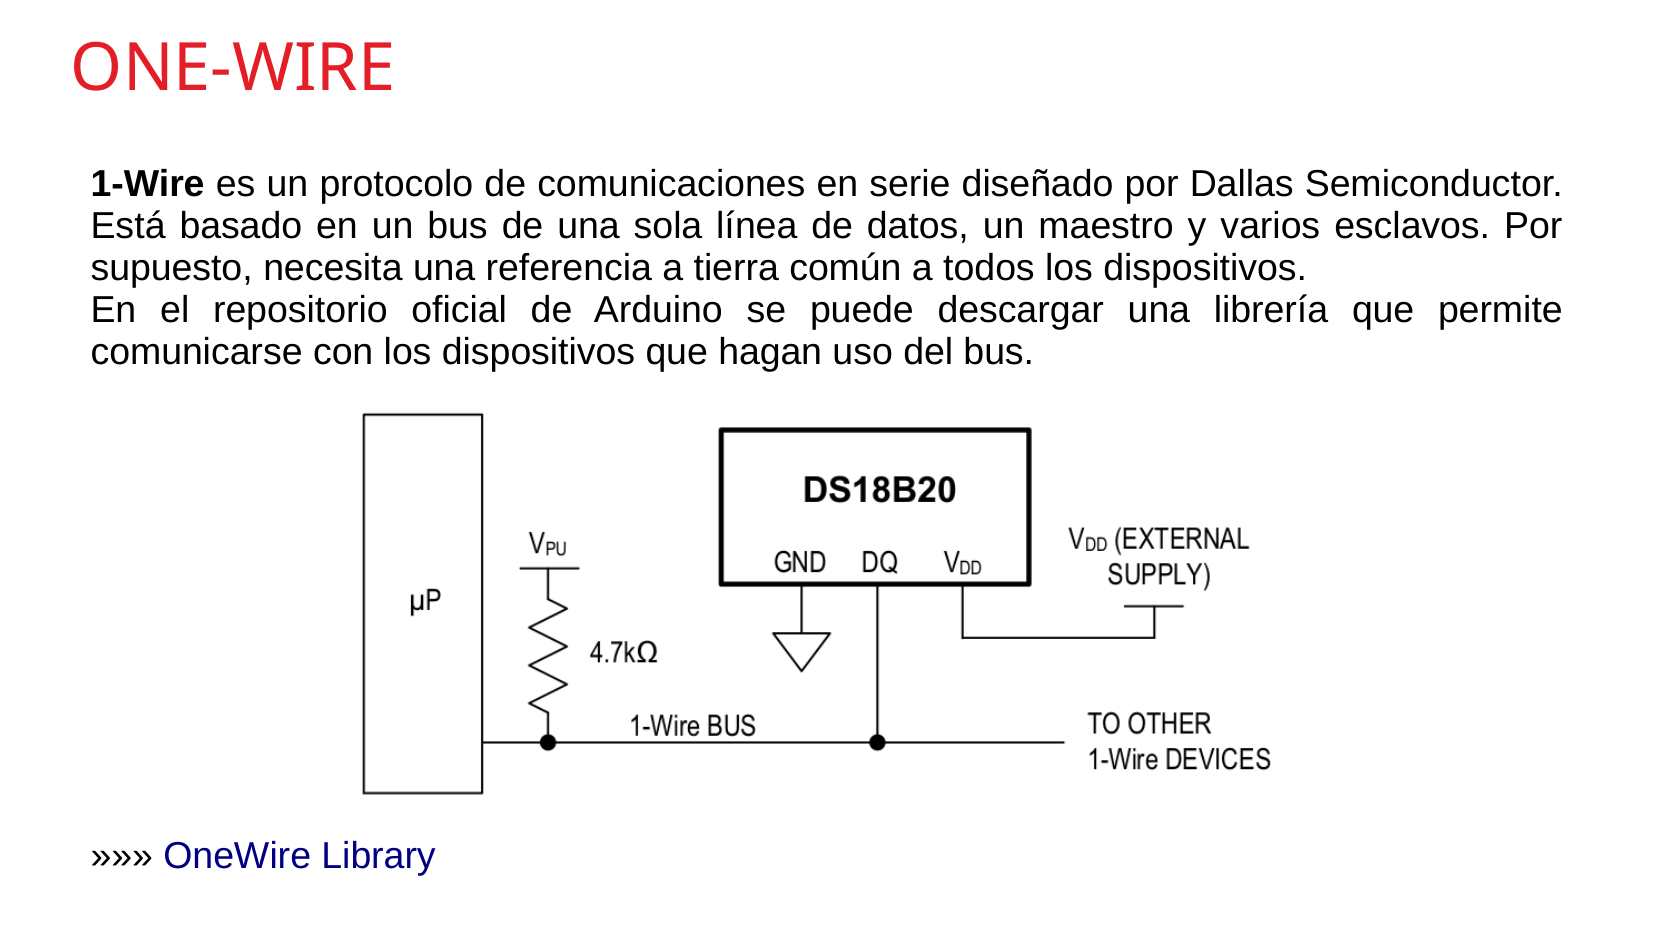

# ONE-WIRE
1-Wire es un protocolo de comunicaciones en serie diseñado por Dallas Semiconductor. Está basado en un bus de una sola línea de datos, un maestro y varios esclavos. Por supuesto, necesita una referencia a tierra común a todos los dispositivos.
En el repositorio oficial de Arduino se puede descargar una librería que permite comunicarse con los dispositivos que hagan uso del bus.
»»» OneWire Library